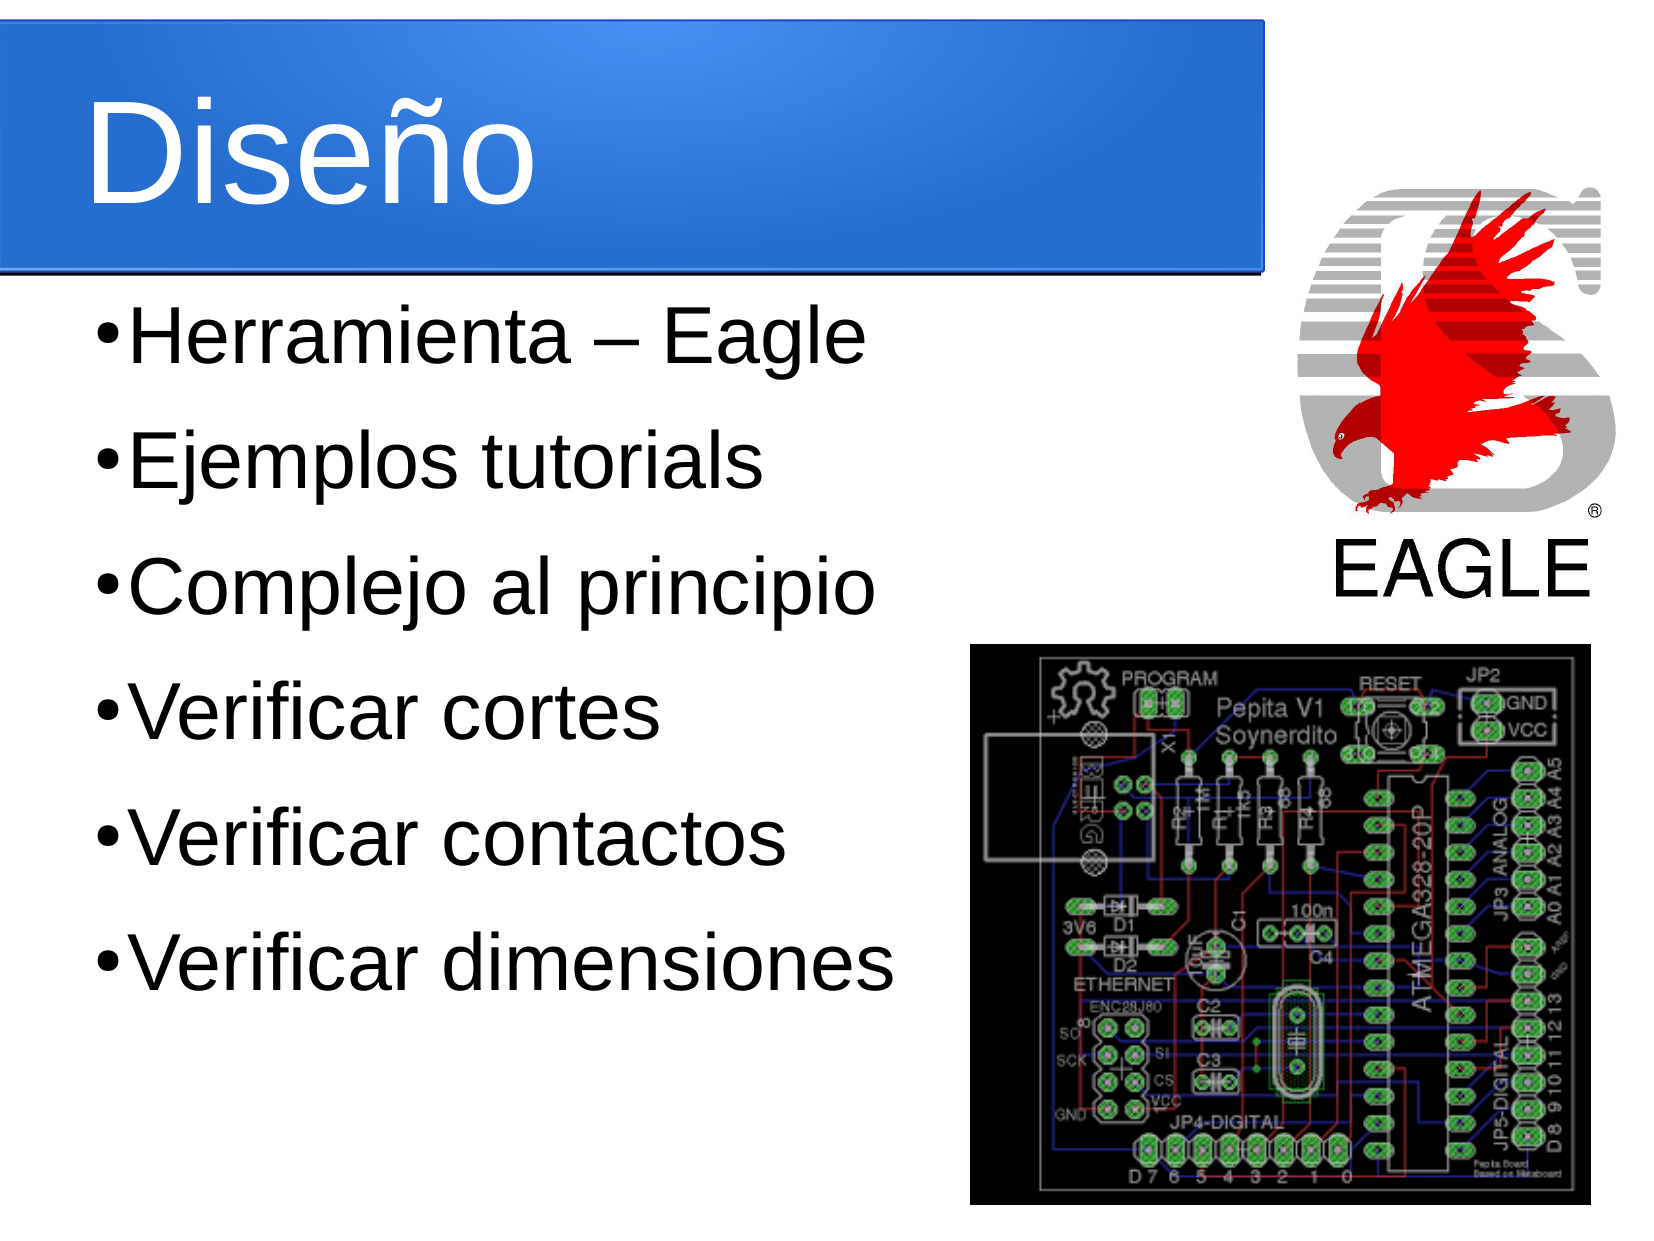

# Diseño
Herramienta – Eagle
Ejemplos tutorials
Complejo al principio
Verificar cortes
Verificar contactos
Verificar dimensiones